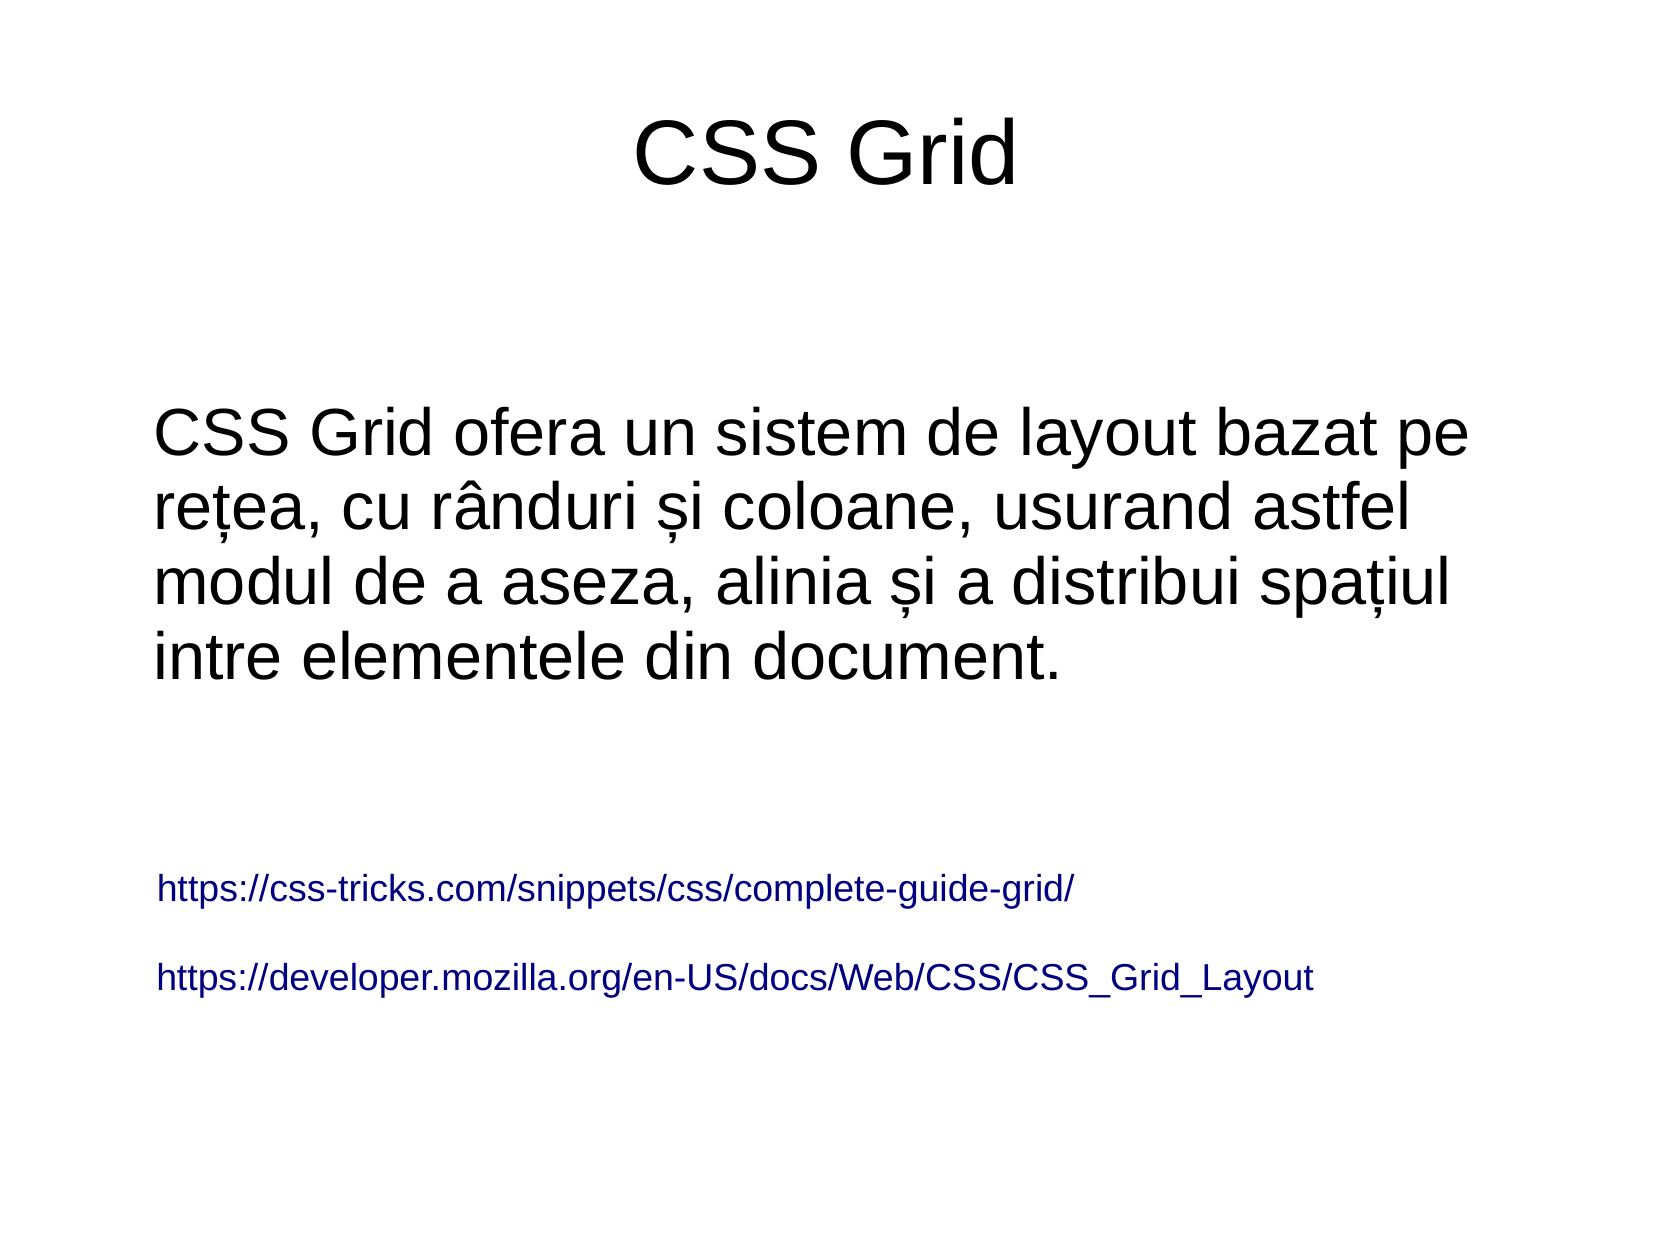

# CSS Grid
CSS Grid ofera un sistem de layout bazat pe rețea, cu rânduri și coloane, usurand astfel modul de a aseza, alinia și a distribui spațiul intre elementele din document.
https://css-tricks.com/snippets/css/complete-guide-grid/
https://developer.mozilla.org/en-US/docs/Web/CSS/CSS_Grid_Layout